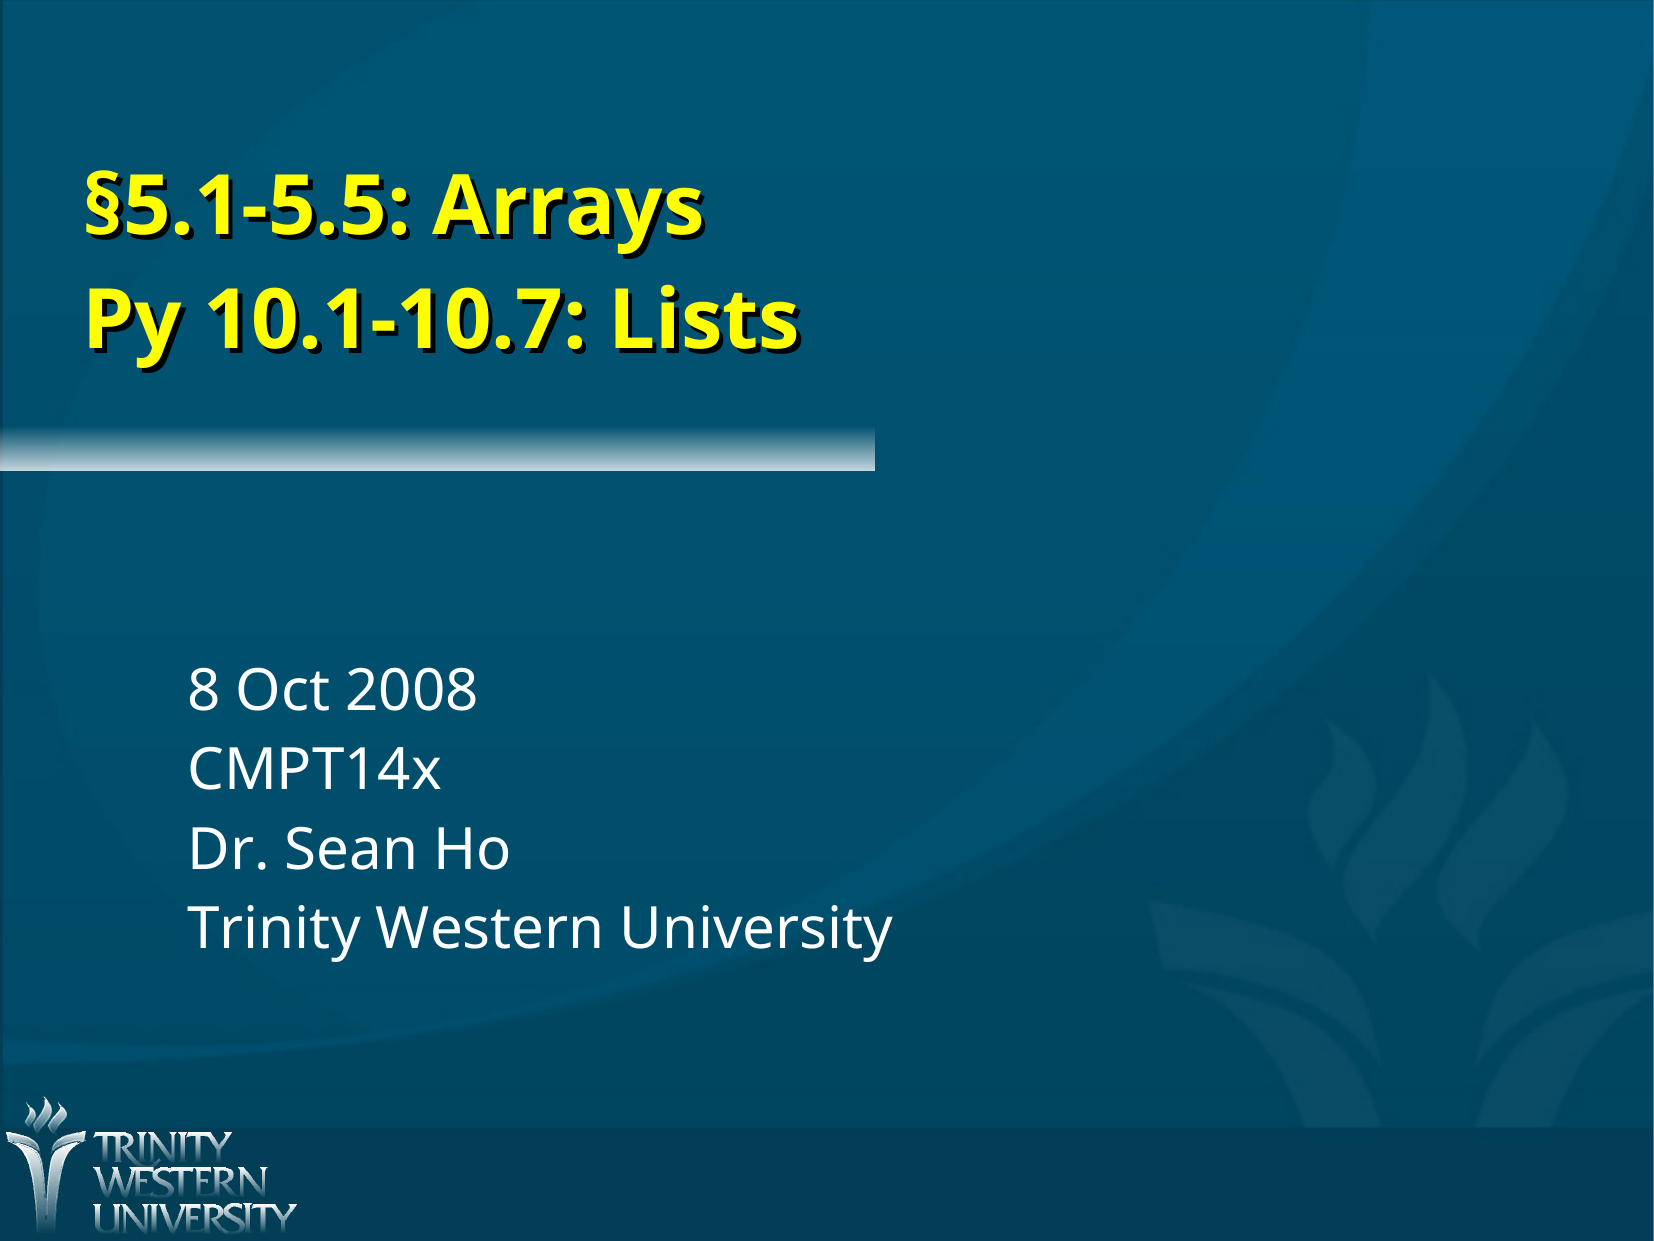

# §5.1-5.5: Arrays Py 10.1-10.7: Lists
8 Oct 2008
CMPT14x
Dr. Sean Ho
Trinity Western University